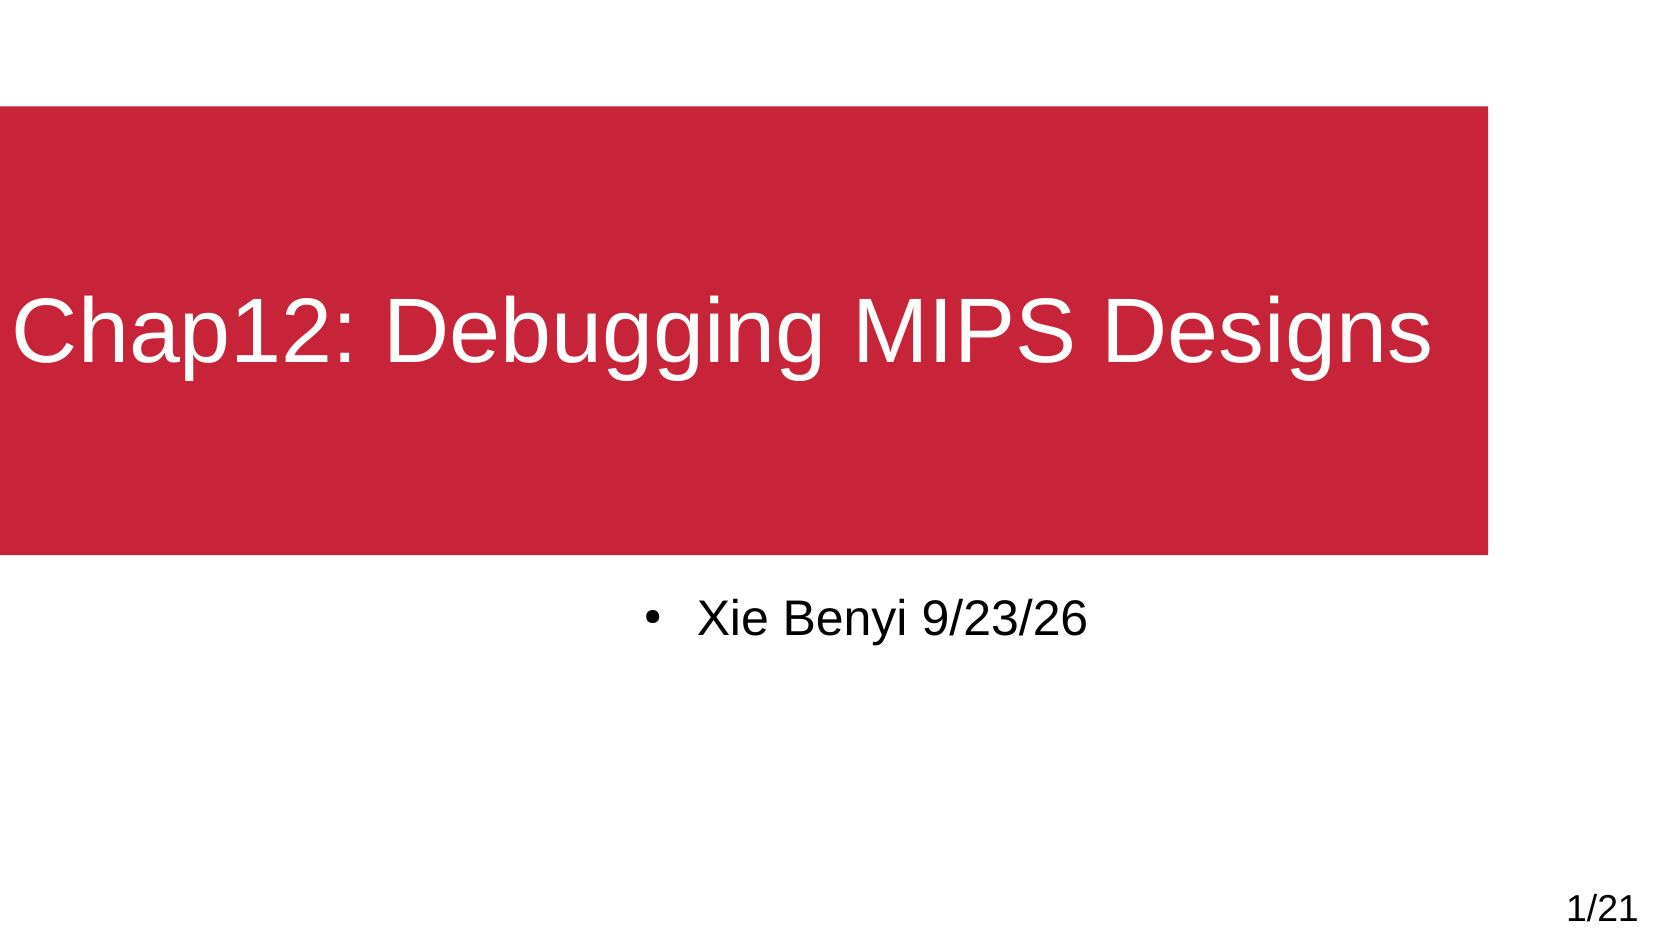

# Chap12: Debugging MIPS Designs
Xie Benyi